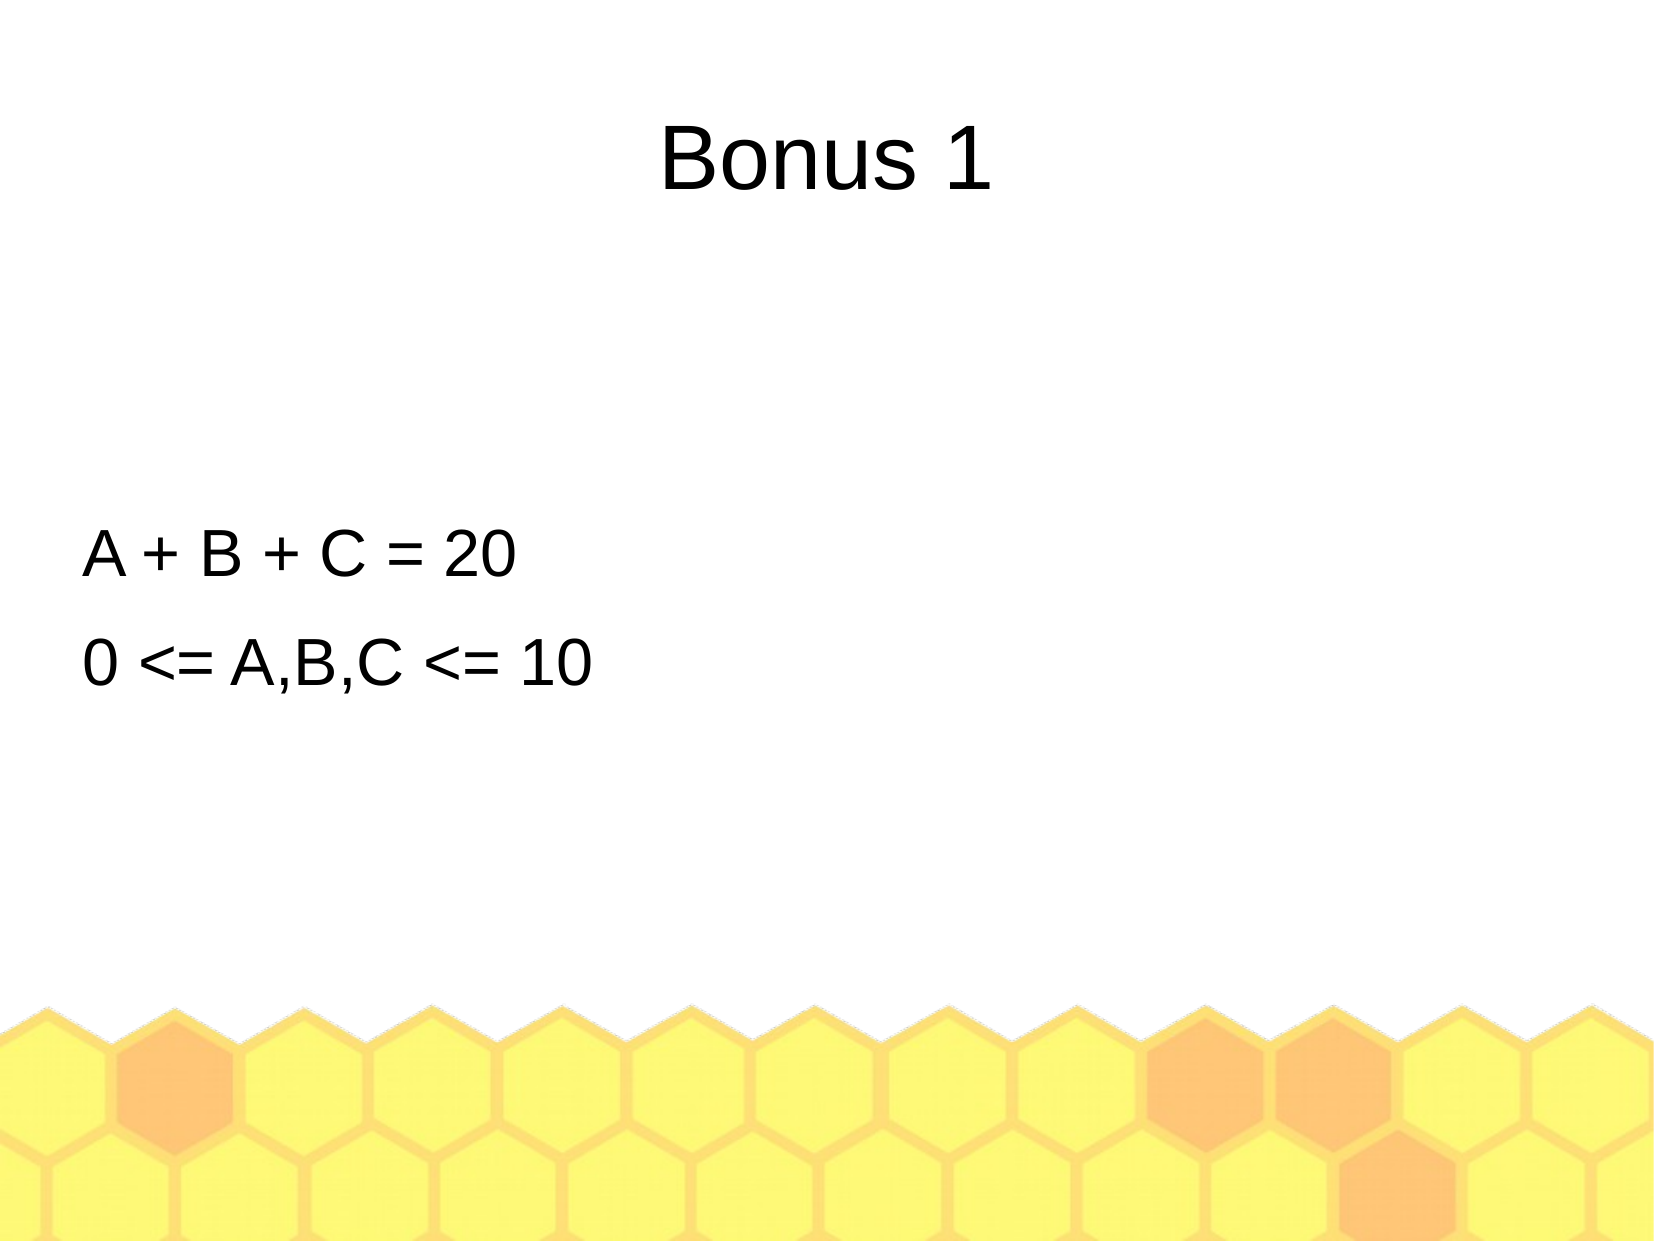

# Bonus 1
A + B + C = 20
0 <= A,B,C <= 10